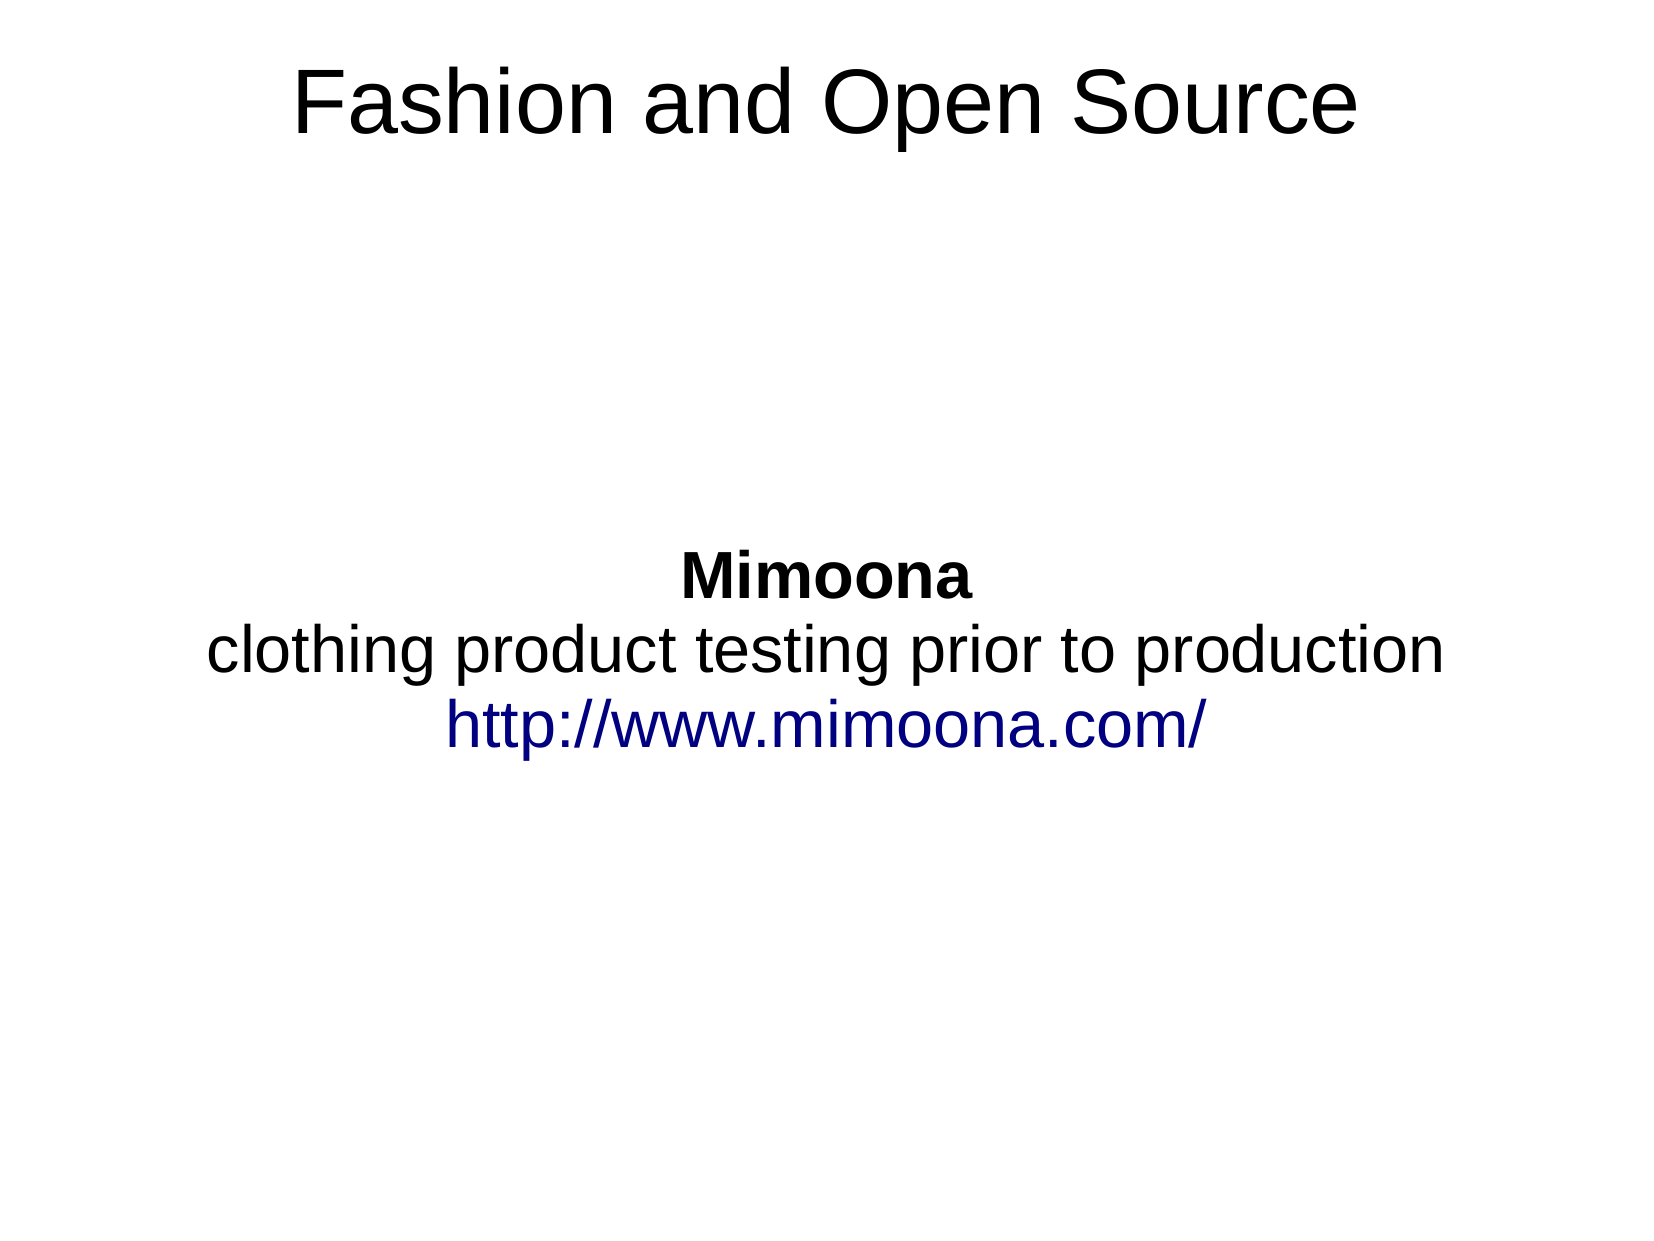

# Fashion and Open Source
Mimoona
clothing product testing prior to production
http://www.mimoona.com/